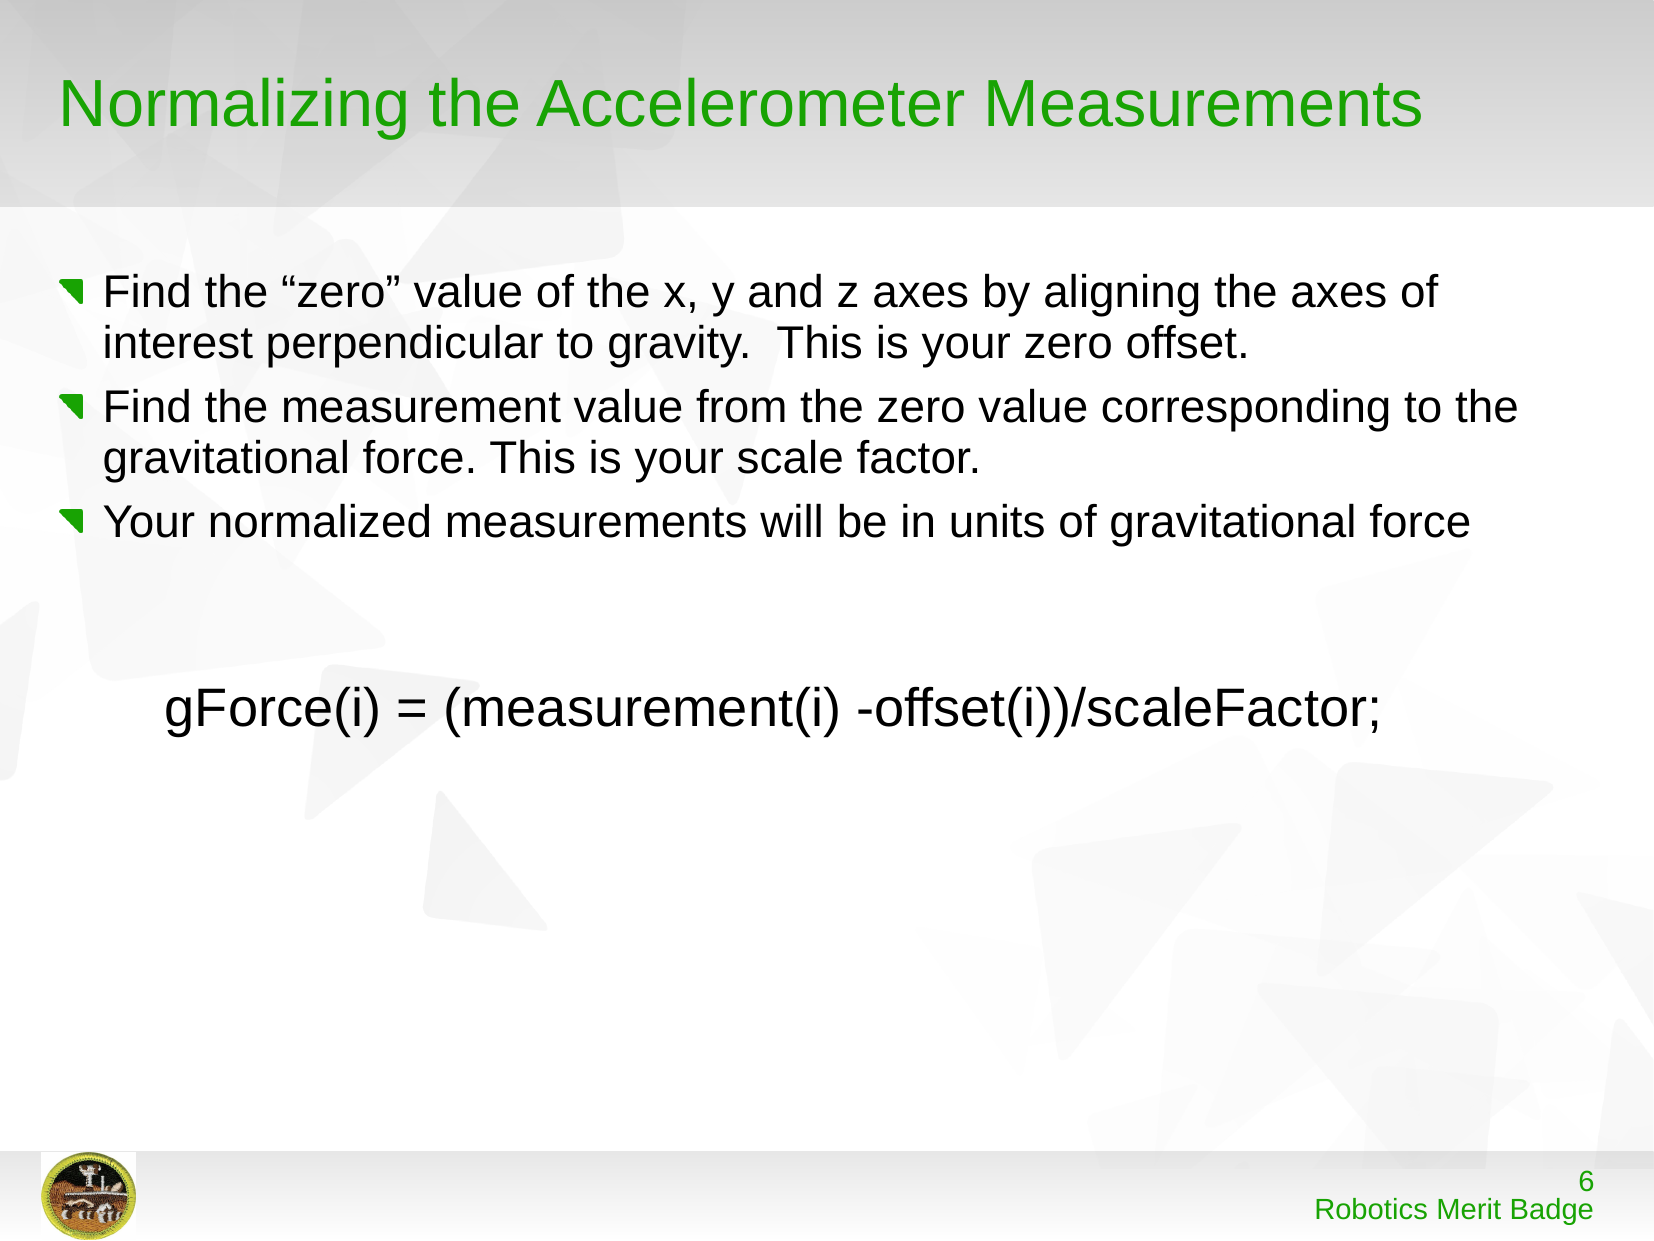

# Normalizing the Accelerometer Measurements
Find the “zero” value of the x, y and z axes by aligning the axes of interest perpendicular to gravity. This is your zero offset.
Find the measurement value from the zero value corresponding to the gravitational force. This is your scale factor.
Your normalized measurements will be in units of gravitational force
gForce(i) = (measurement(i) -offset(i))/scaleFactor;
6
Robotics Merit Badge